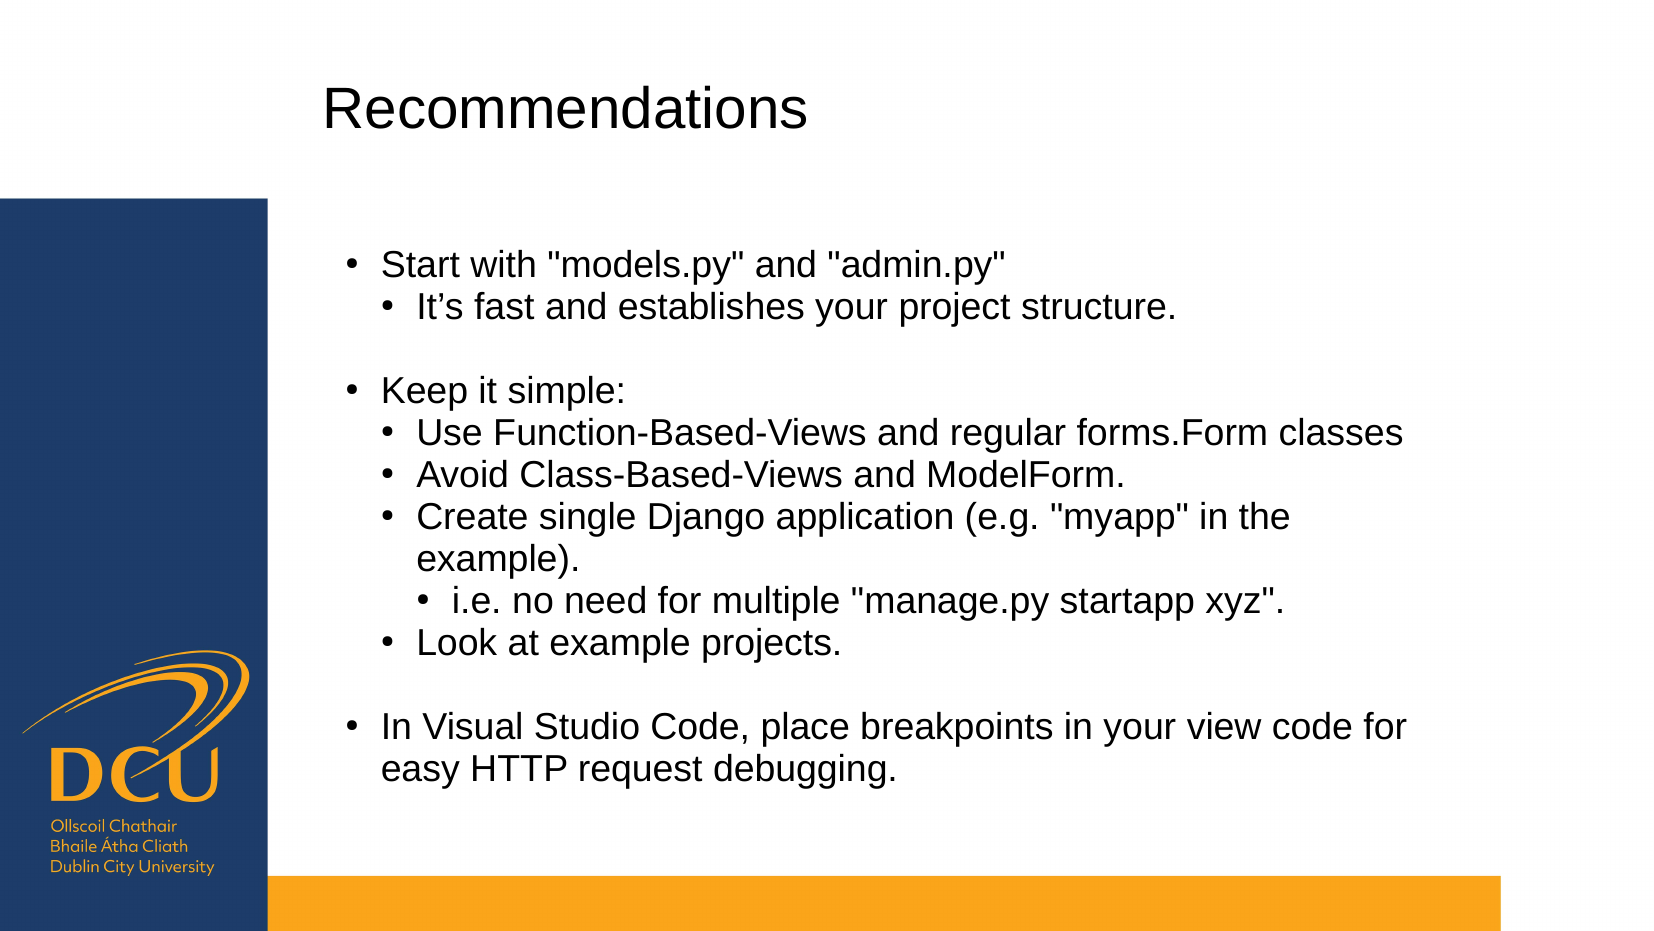

Recommendations
Start with "models.py" and "admin.py"
It’s fast and establishes your project structure.
Keep it simple:
Use Function-Based-Views and regular forms.Form classes
Avoid Class-Based-Views and ModelForm.
Create single Django application (e.g. "myapp" in the example).
i.e. no need for multiple "manage.py startapp xyz".
Look at example projects.
In Visual Studio Code, place breakpoints in your view code for easy HTTP request debugging.